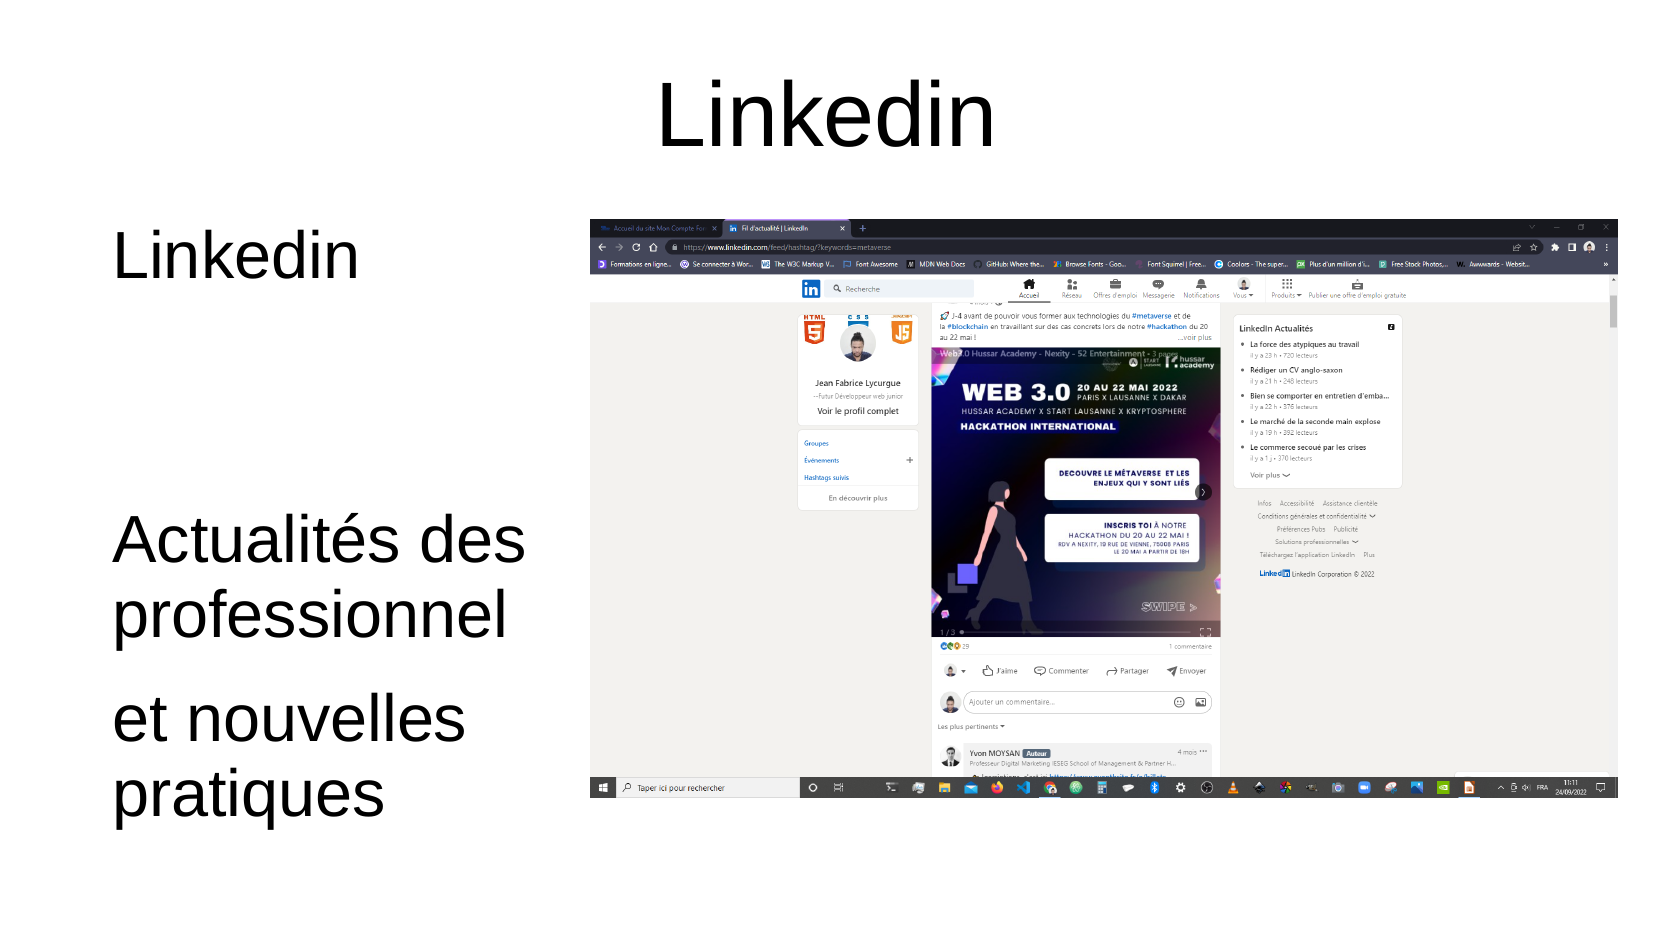

# Linkedin
Linkedin
Actualités des professionnel
et nouvelles pratiques